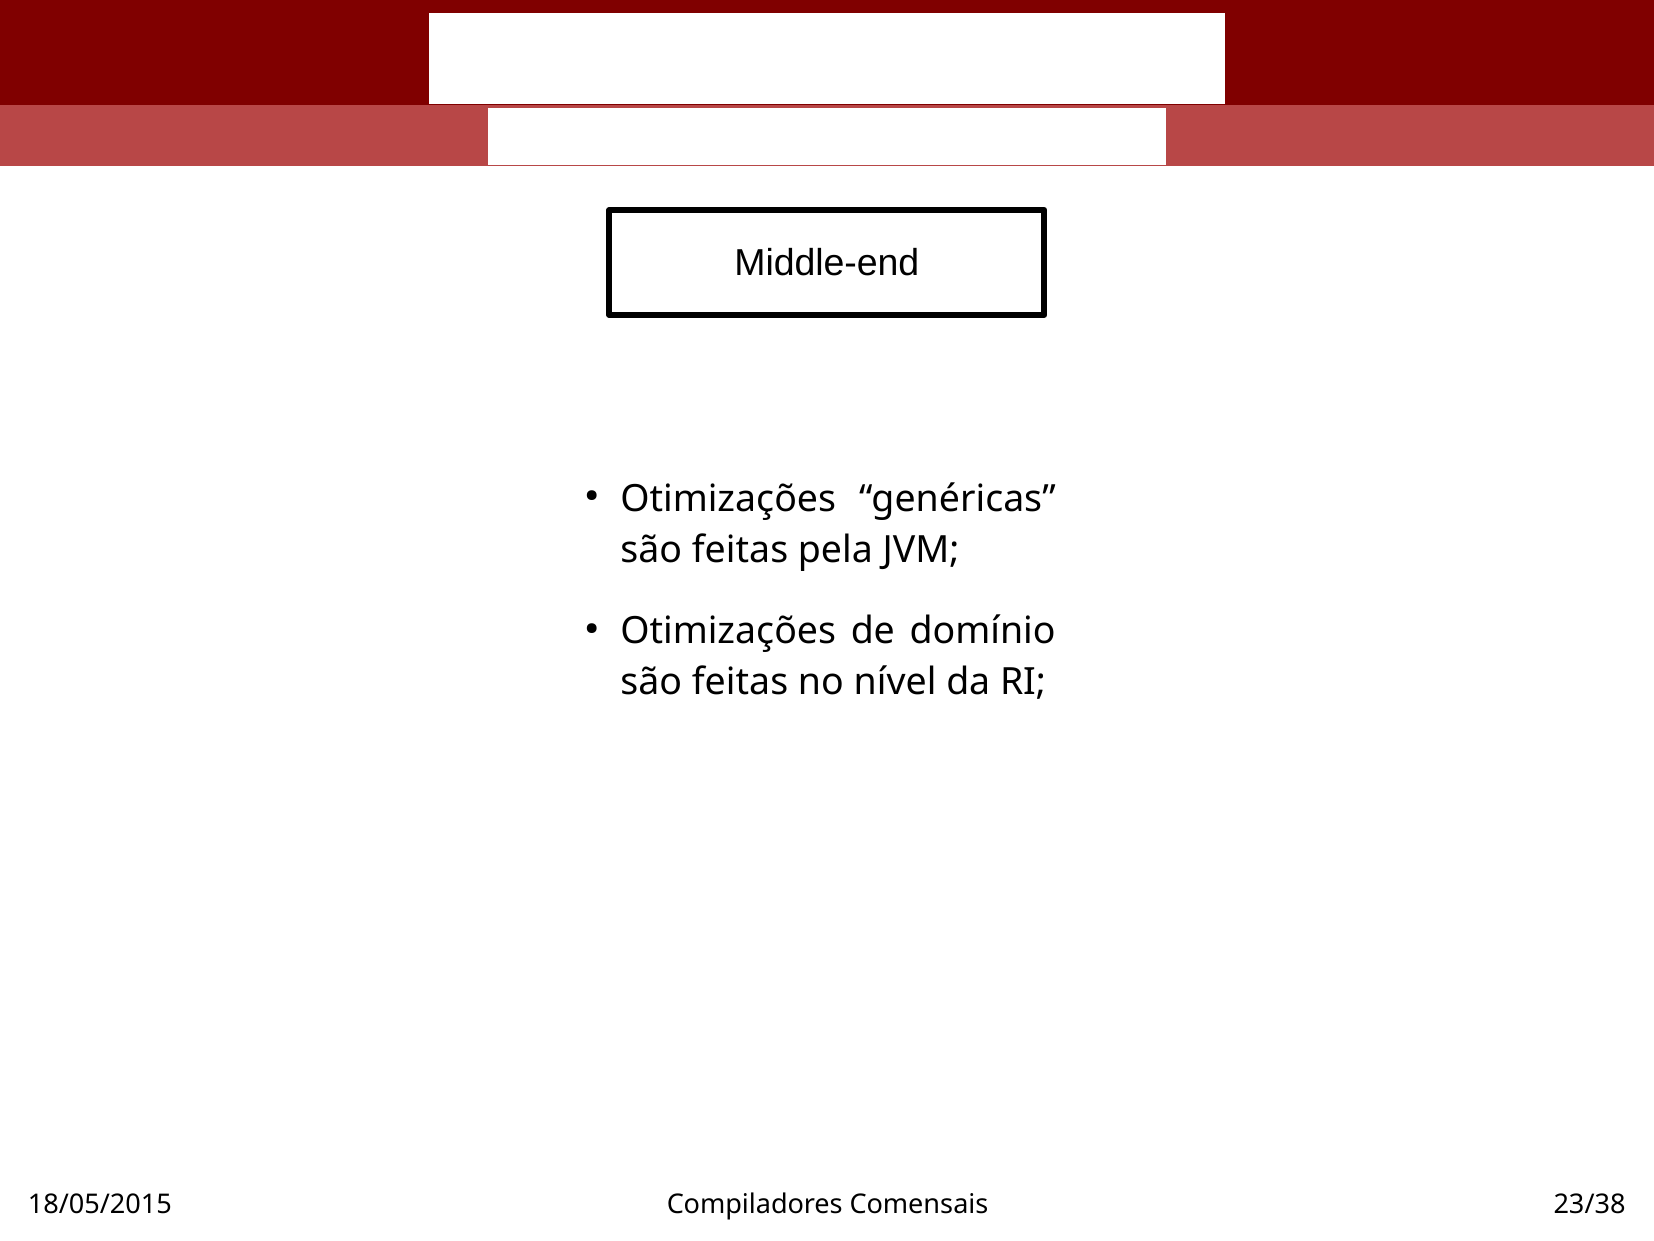

# Compiladores Comensais
Implementação na JVM - StreamJIT
Middle-end
Otimizações “genéricas” são feitas pela JVM;
Otimizações de domínio são feitas no nível da RI;
23